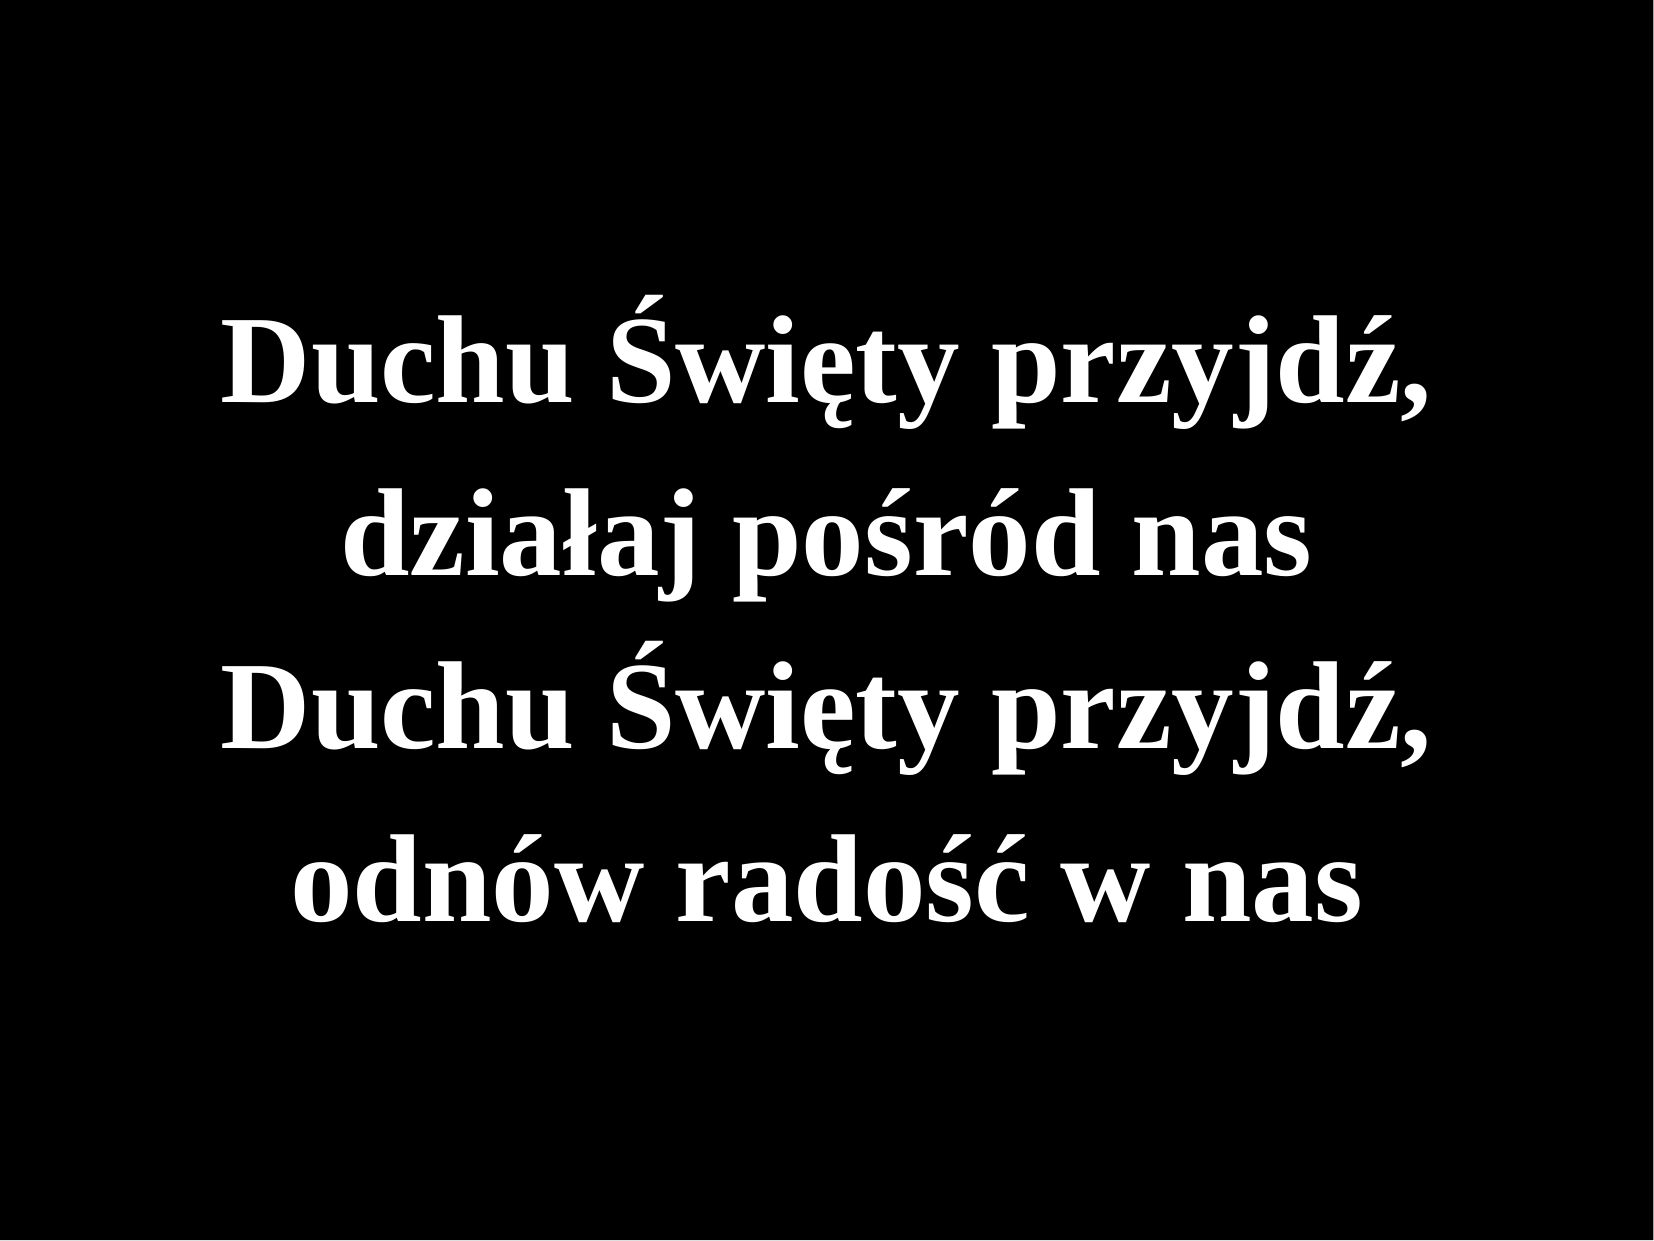

# Duchu Święty przyjdź, ppp działaj pośród nas ppp Duchu Święty przyjdź, ppp odnów radość w nas